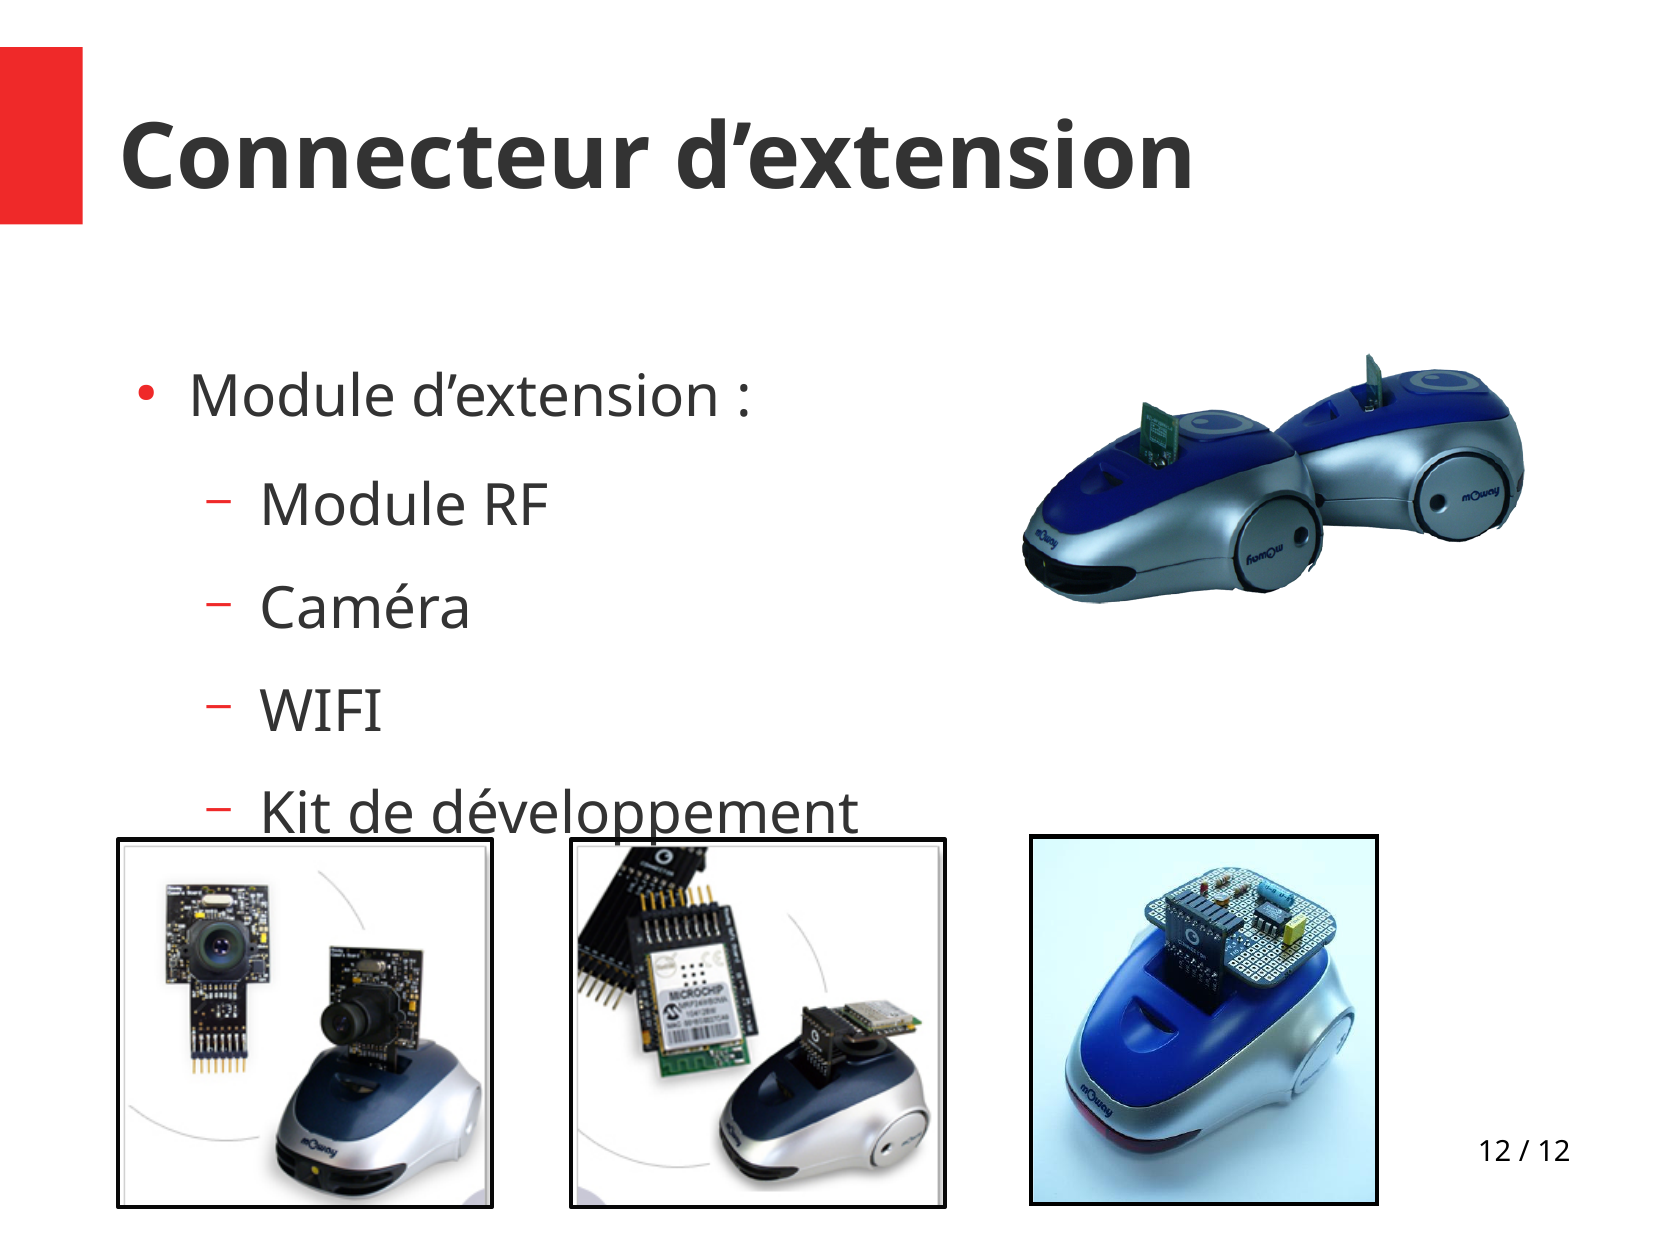

# Connecteur d’extension
Module d’extension :
Module RF
Caméra
WIFI
Kit de développement
12